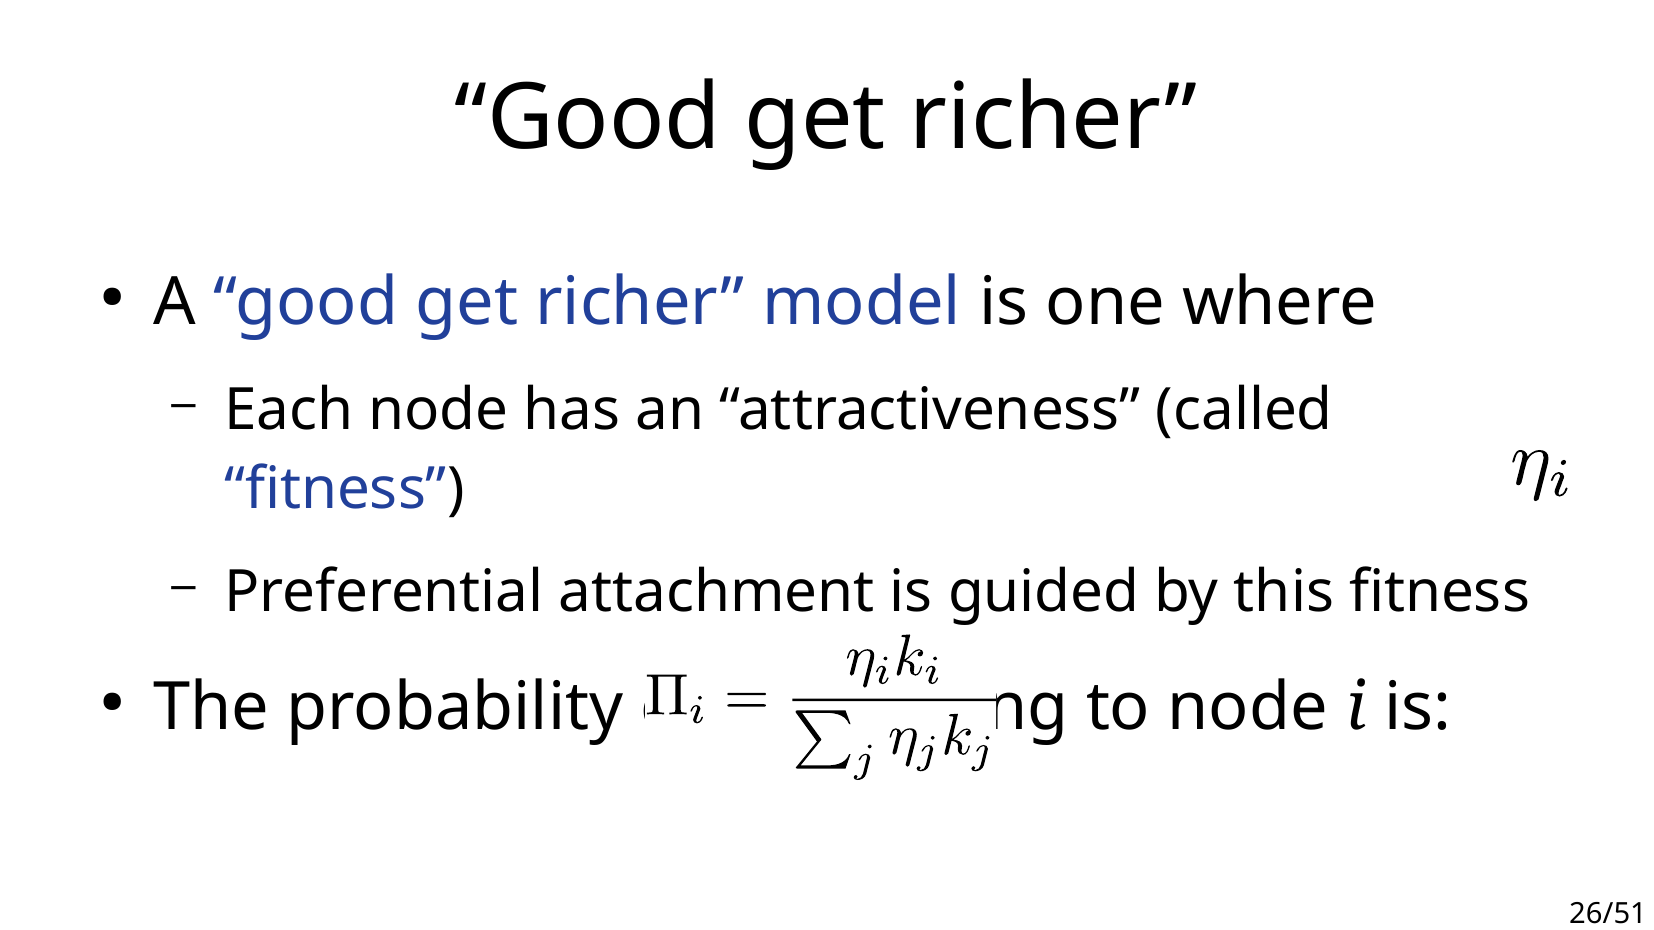

# “Good get richer”
A “good get richer” model is one where
Each node has an “attractiveness” (called “fitness”)
Preferential attachment is guided by this fitness
The probability of connecting to node i is:
26